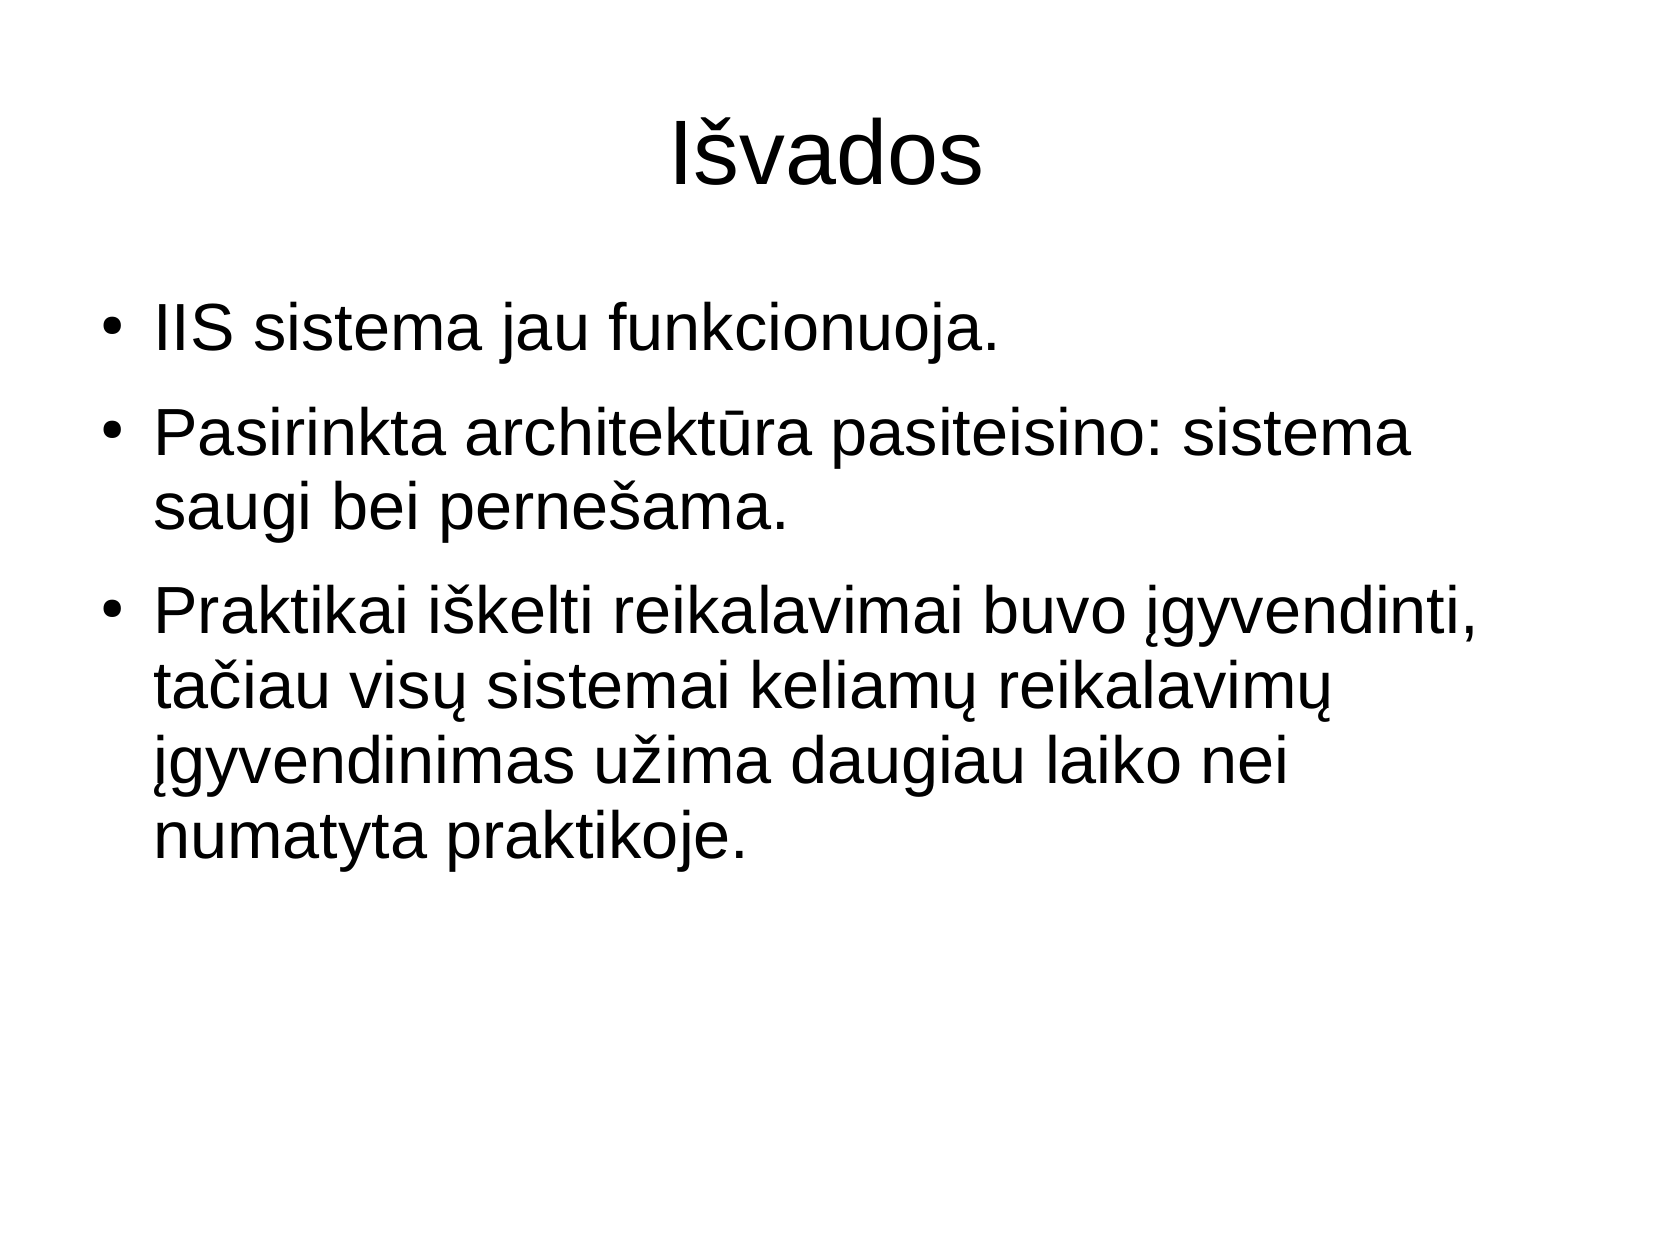

# Išvados
IIS sistema jau funkcionuoja.
Pasirinkta architektūra pasiteisino: sistema saugi bei pernešama.
Praktikai iškelti reikalavimai buvo įgyvendinti, tačiau visų sistemai keliamų reikalavimų įgyvendinimas užima daugiau laiko nei numatyta praktikoje.